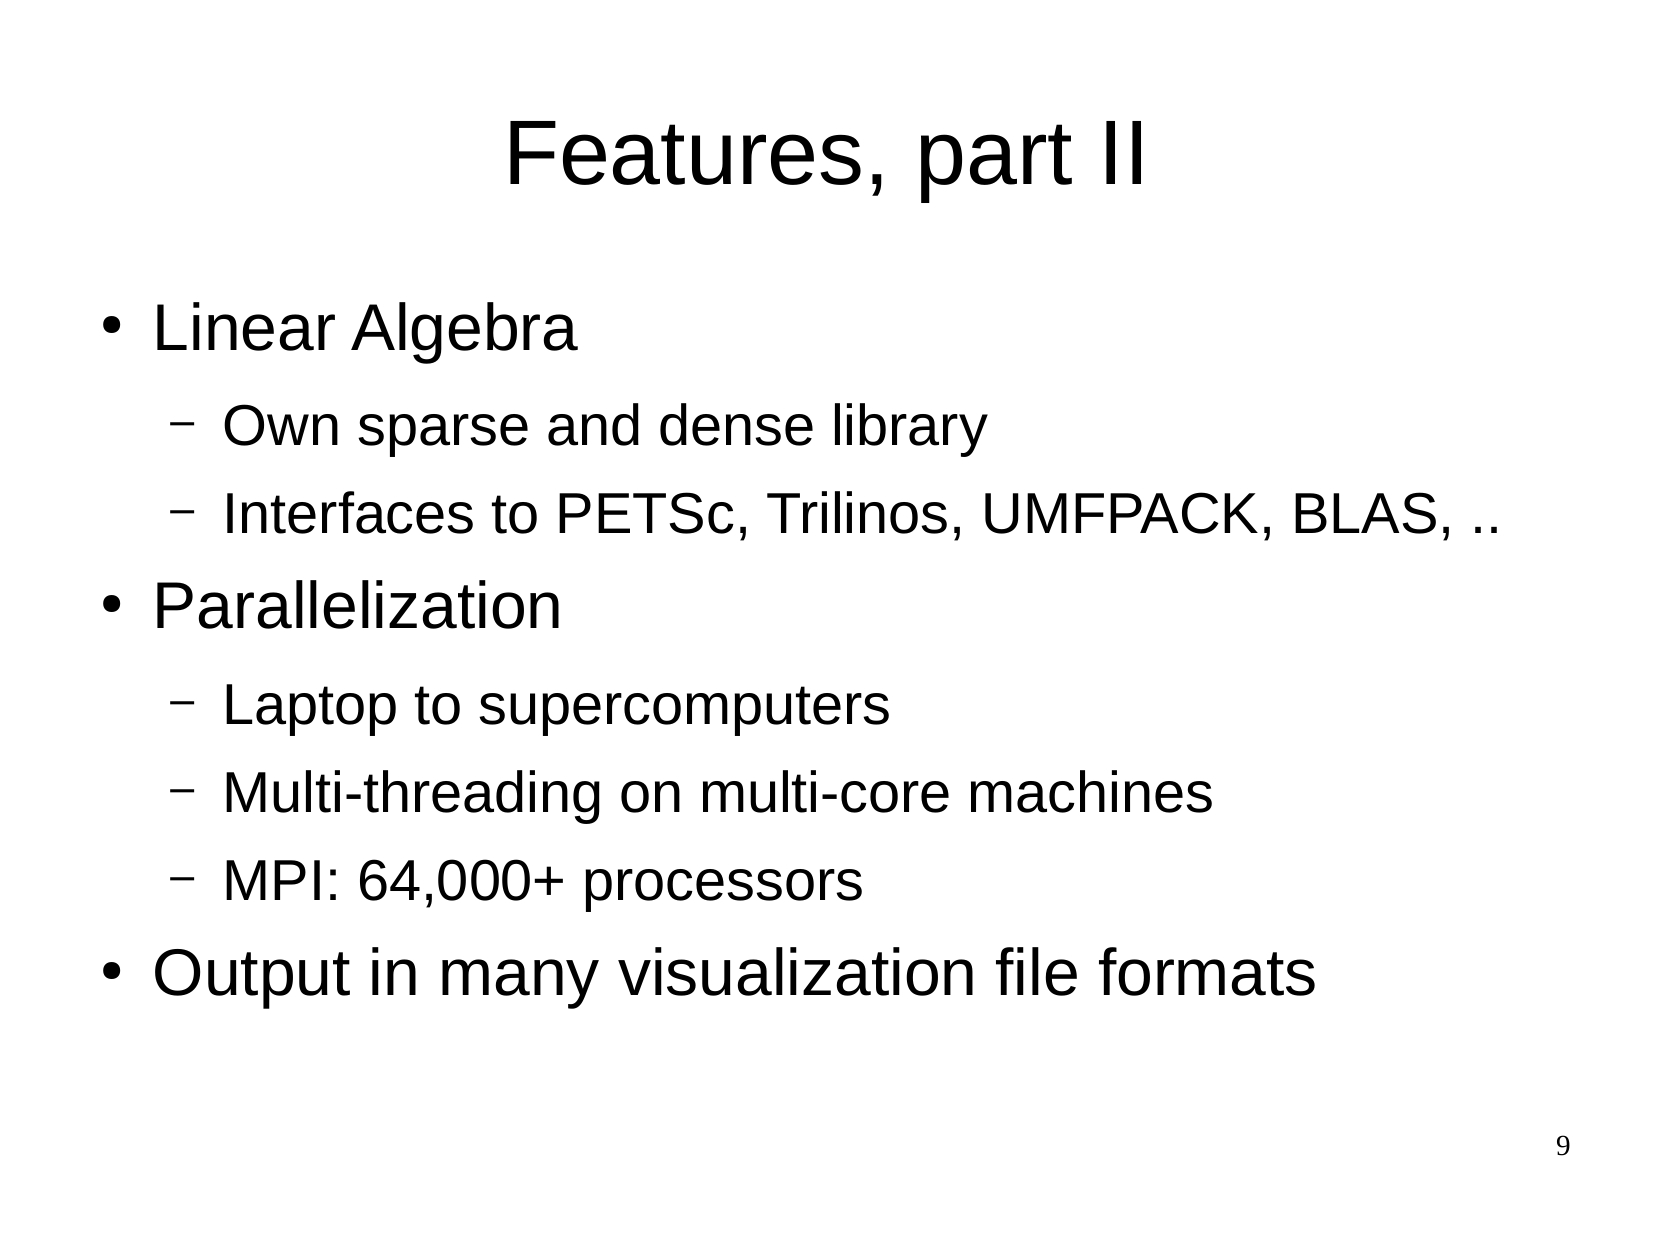

# Features, part II
Linear Algebra
Own sparse and dense library
Interfaces to PETSc, Trilinos, UMFPACK, BLAS, ..
Parallelization
Laptop to supercomputers
Multi-threading on multi-core machines
MPI: 64,000+ processors
Output in many visualization file formats
9